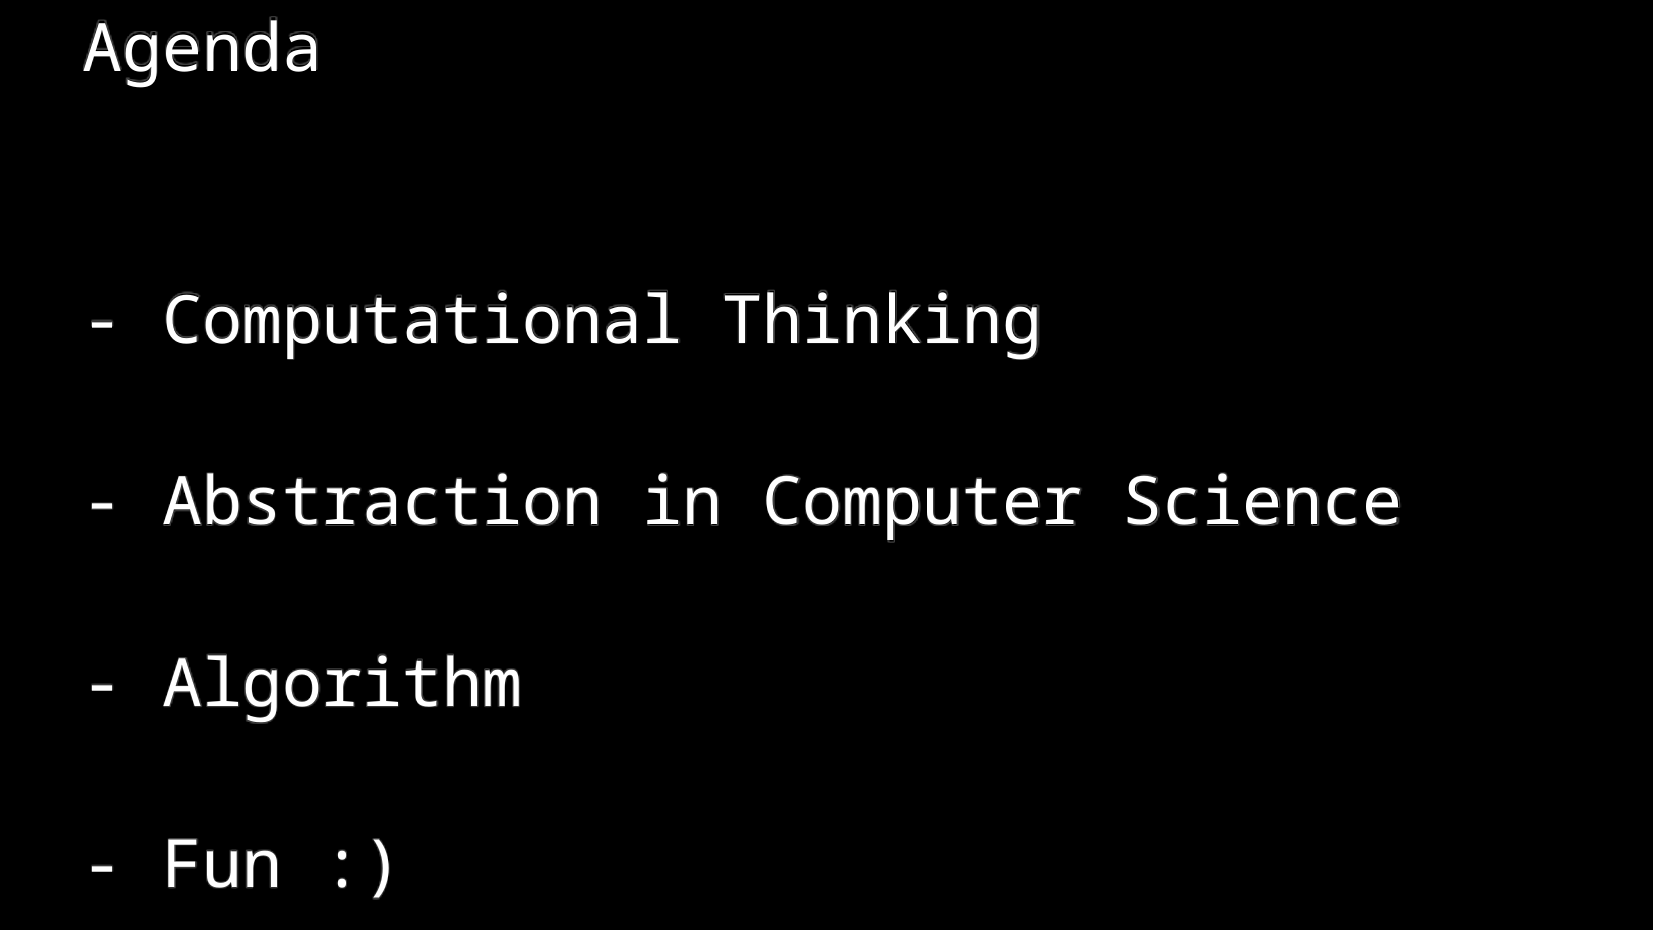

# Agenda
- Computational Thinking
- Abstraction in Computer Science
- Algorithm
- Fun :)